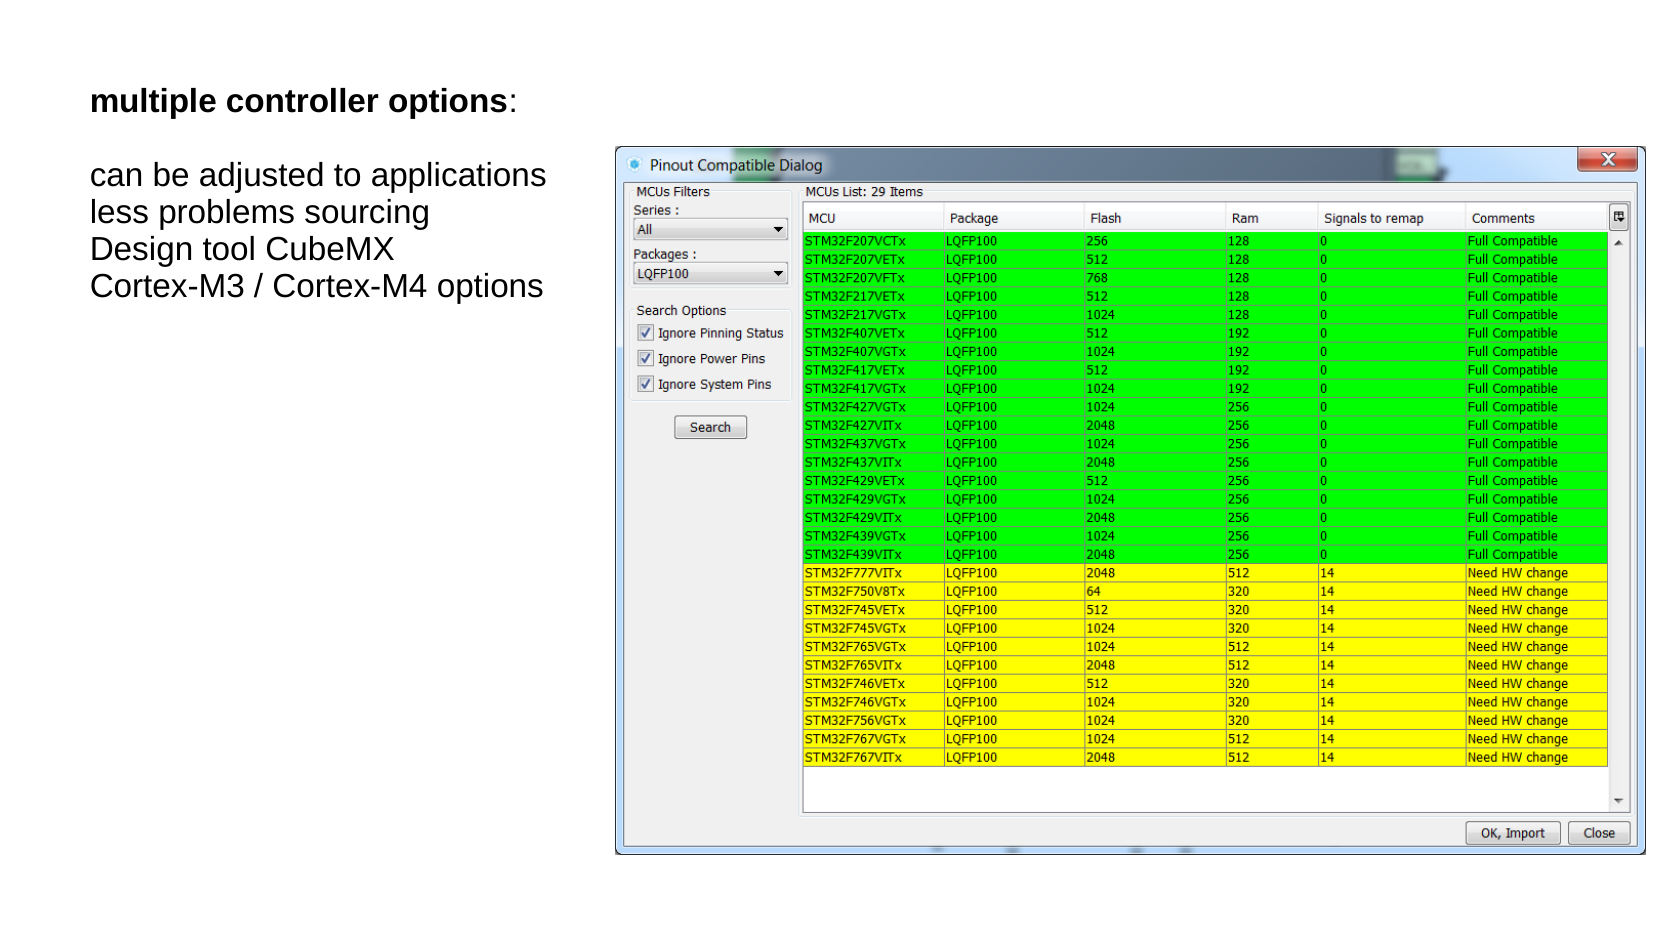

multiple controller options:
can be adjusted to applications
less problems sourcing
Design tool CubeMX
Cortex-M3 / Cortex-M4 options